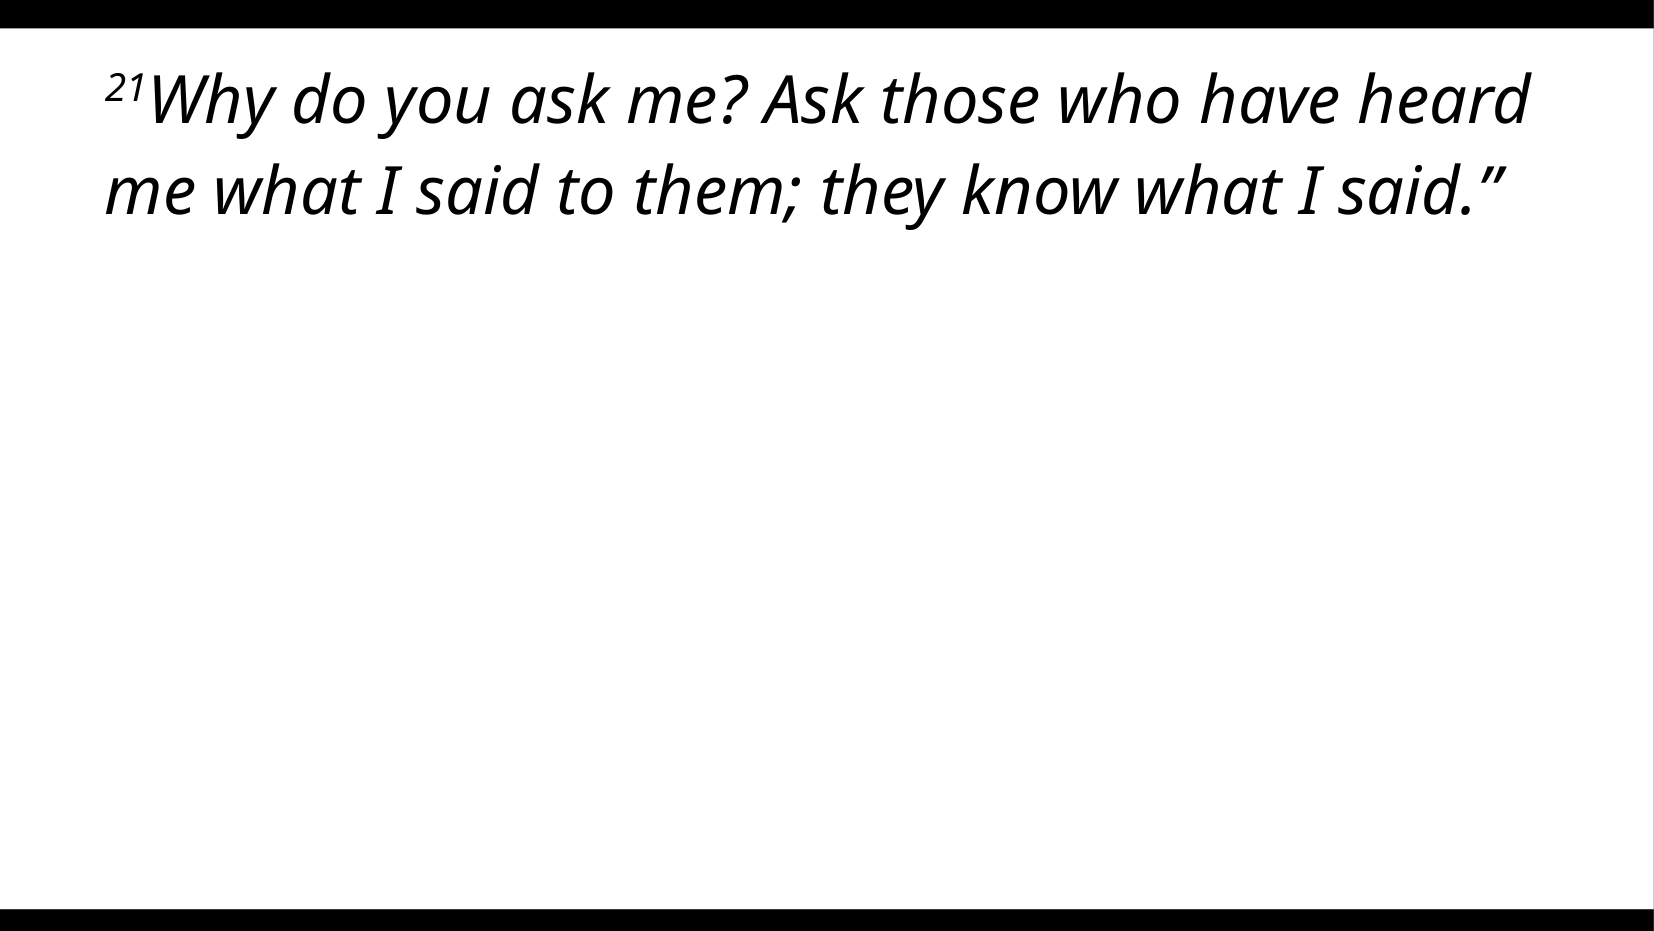

21Why do you ask me? Ask those who have heard me what I said to them; they know what I said.”